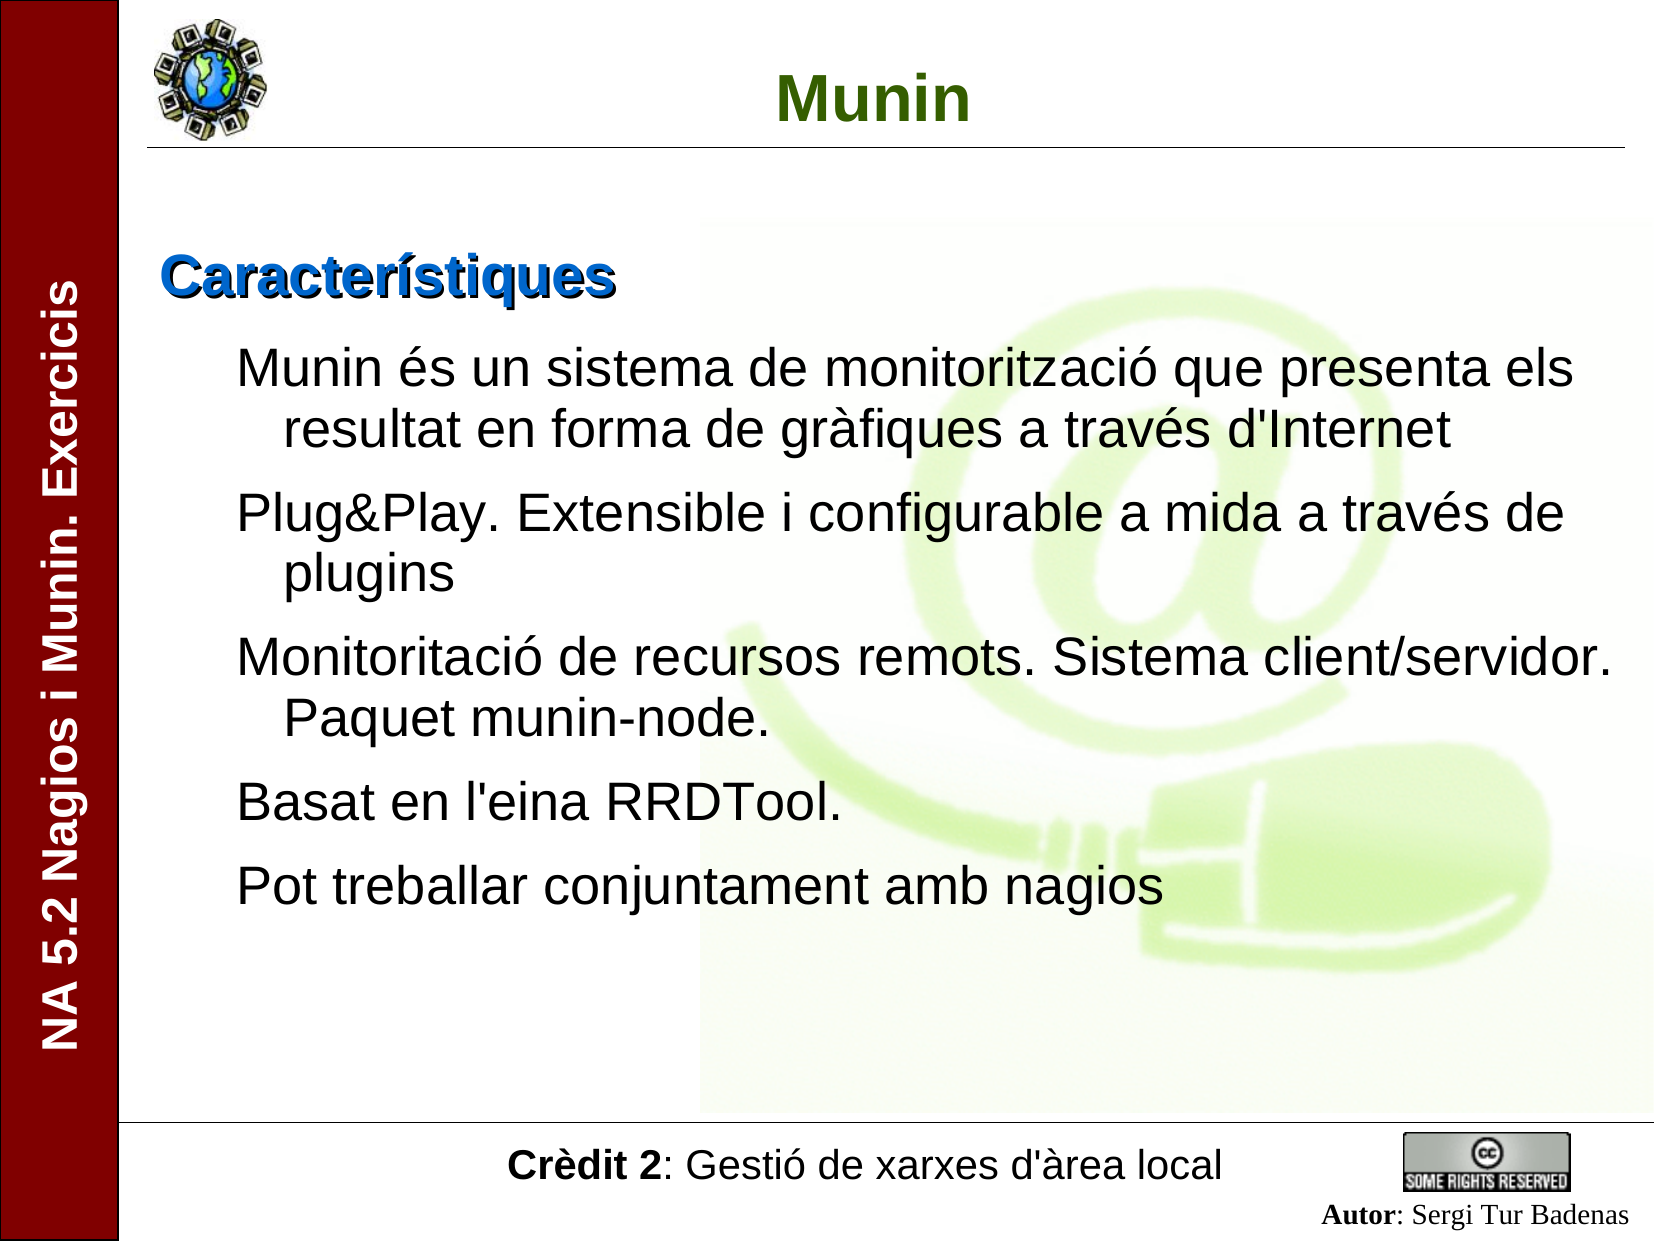

# Munin
Característiques
Munin és un sistema de monitorització que presenta els resultat en forma de gràfiques a través d'Internet
Plug&Play. Extensible i configurable a mida a través de plugins
Monitoritació de recursos remots. Sistema client/servidor. Paquet munin-node.
Basat en l'eina RRDTool.
Pot treballar conjuntament amb nagios